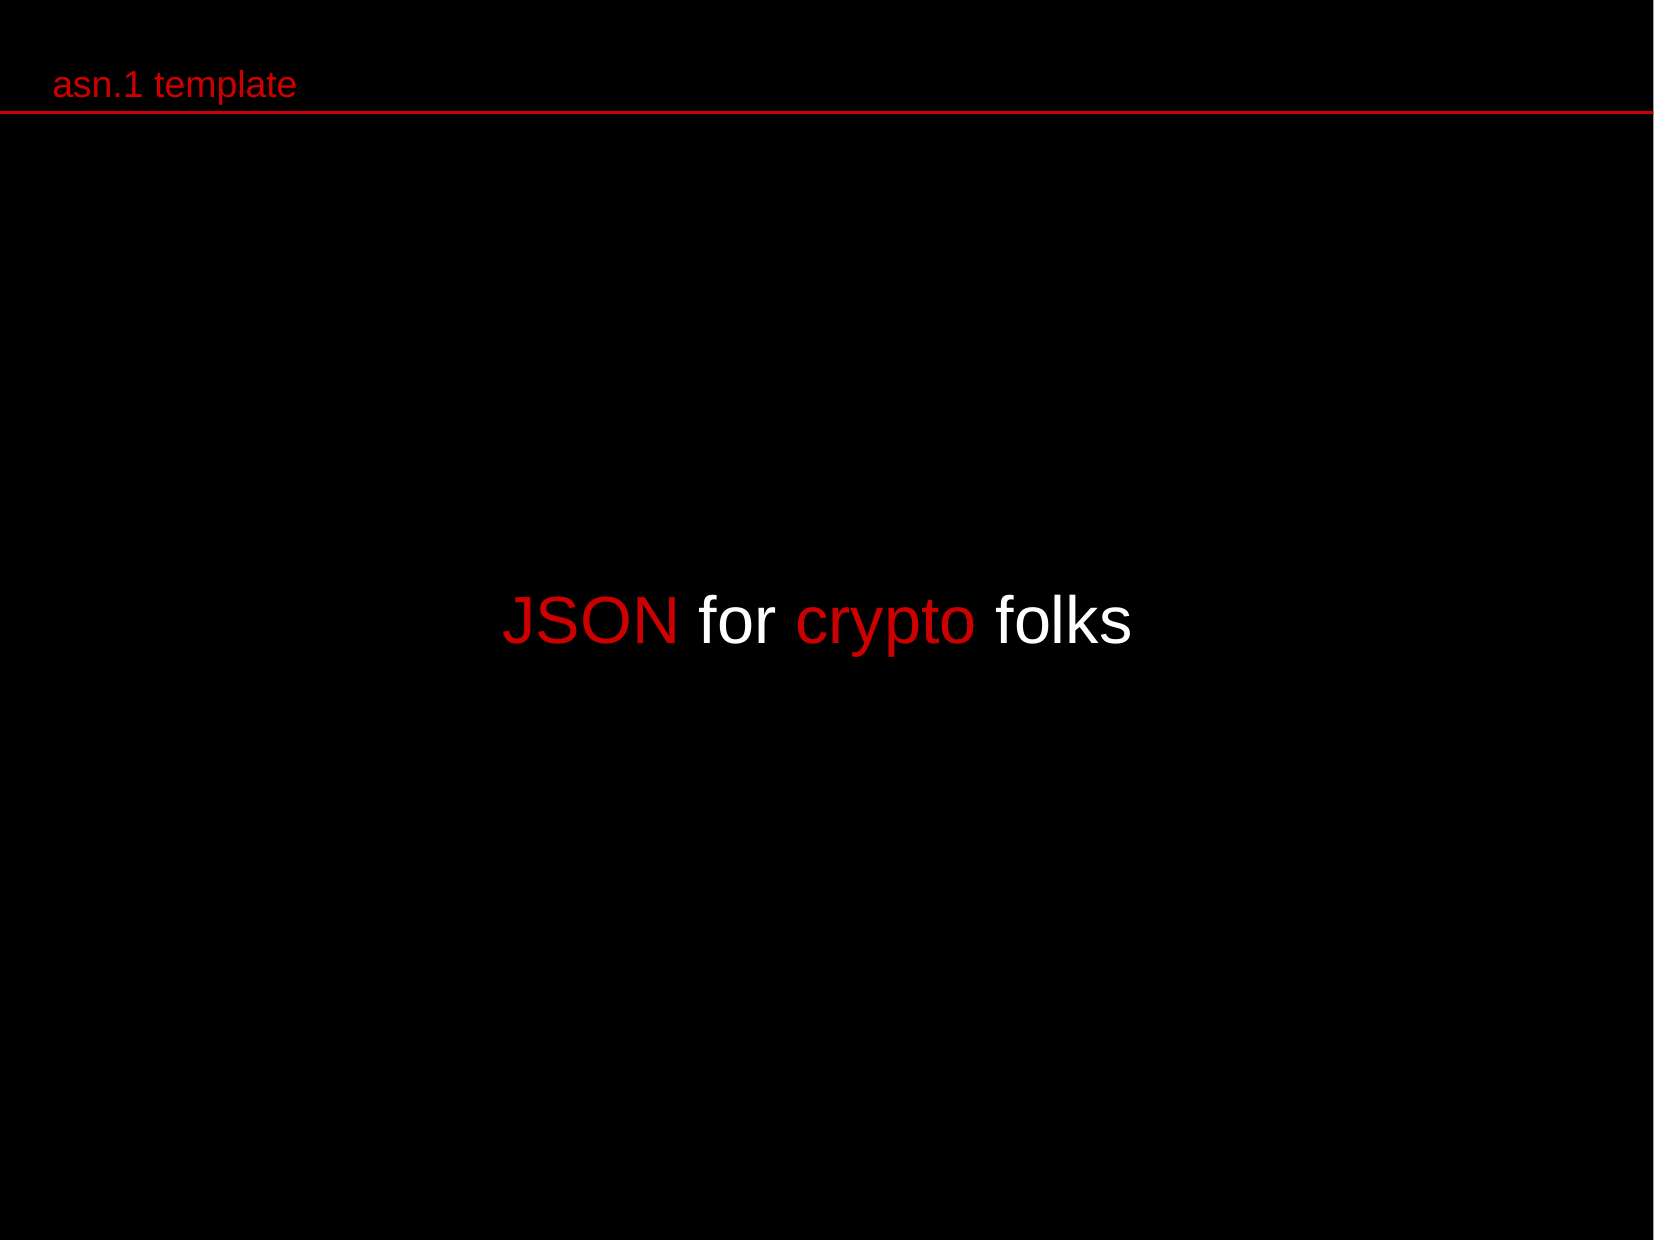

# JSON for crypto folks
asn.1 template